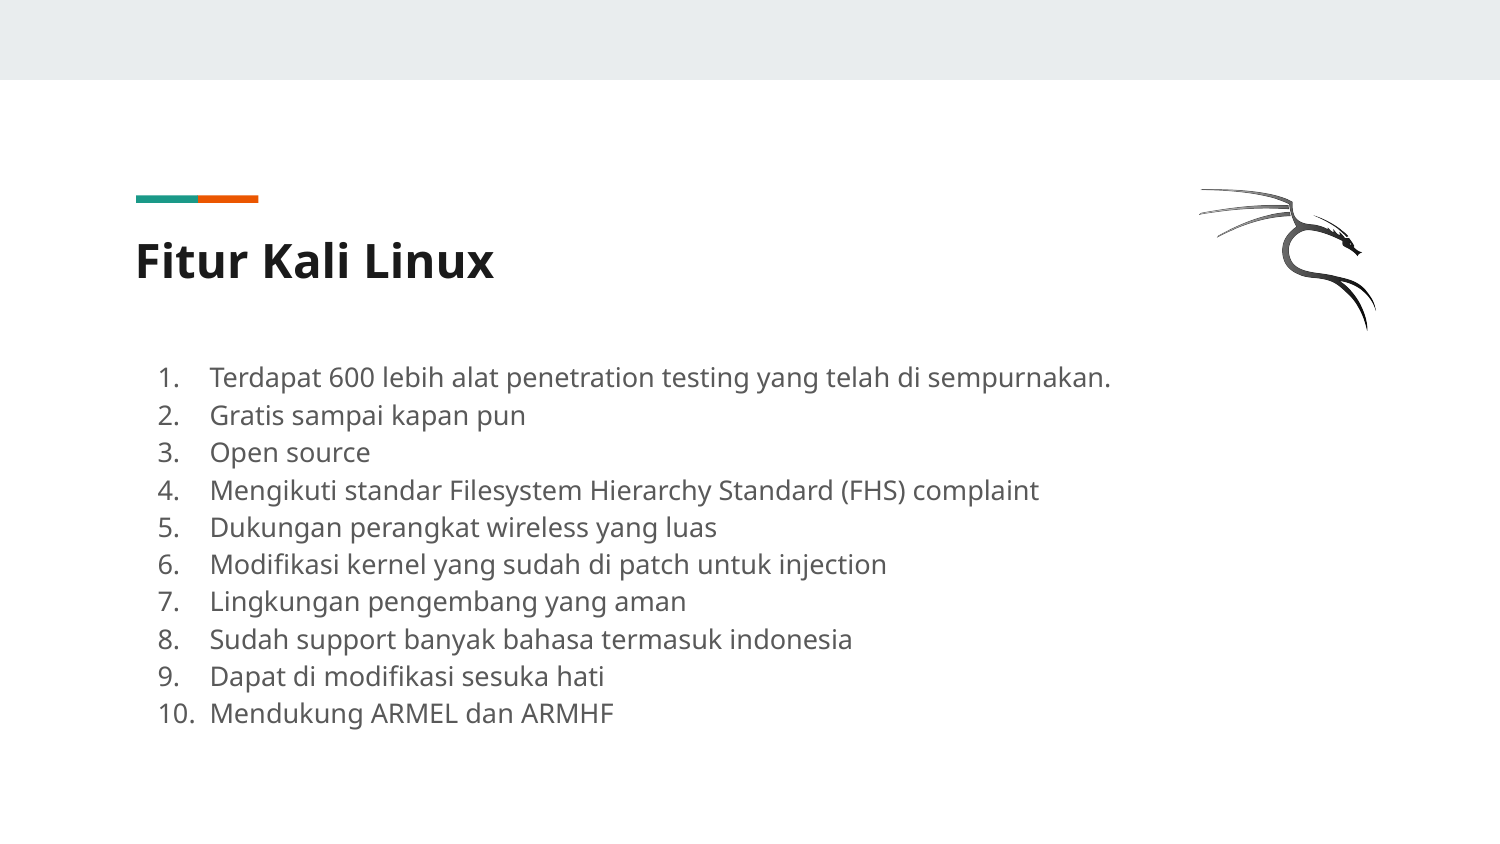

# Fitur Kali Linux
Terdapat 600 lebih alat penetration testing yang telah di sempurnakan.
Gratis sampai kapan pun
Open source
Mengikuti standar Filesystem Hierarchy Standard (FHS) complaint
Dukungan perangkat wireless yang luas
Modifikasi kernel yang sudah di patch untuk injection
Lingkungan pengembang yang aman
Sudah support banyak bahasa termasuk indonesia
Dapat di modifikasi sesuka hati
Mendukung ARMEL dan ARMHF